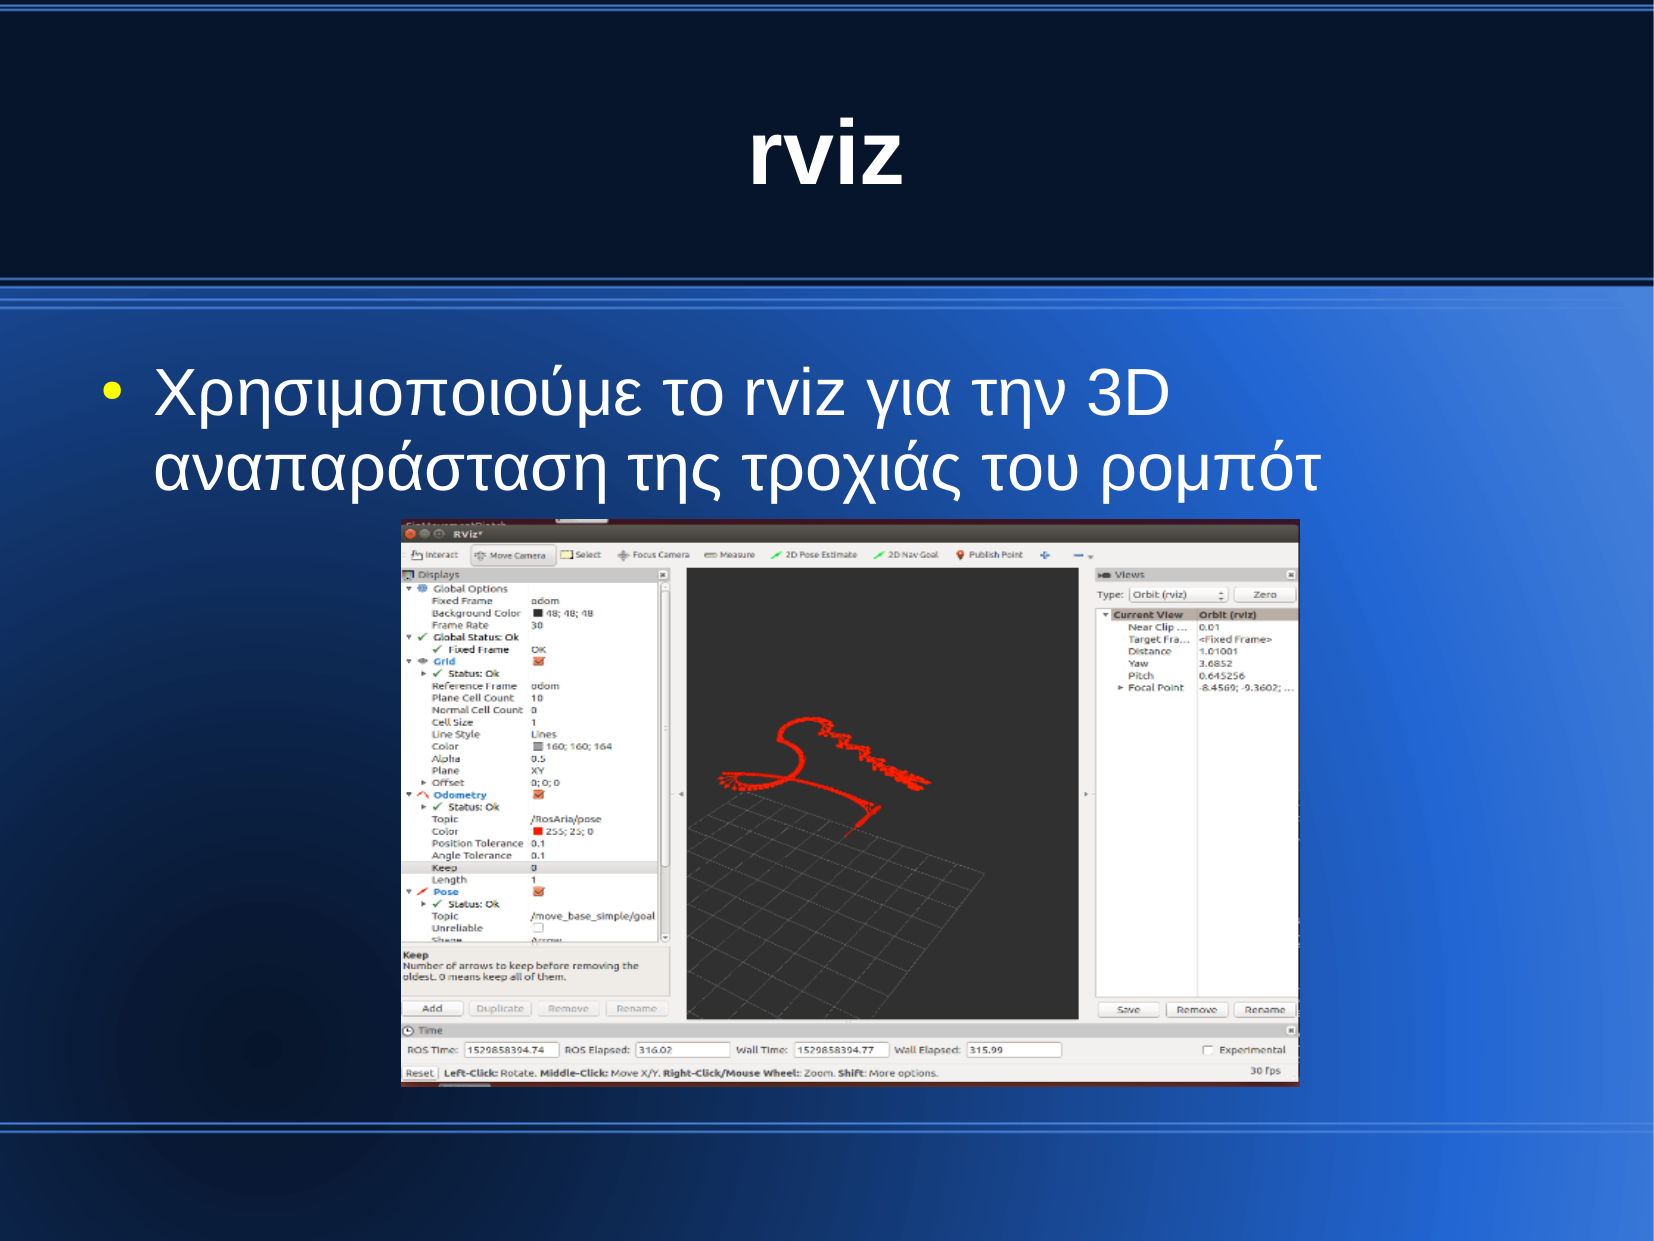

# rviz
Χρησιμοποιούμε το rviz για την 3D αναπαράσταση της τροχιάς του ρομπότ